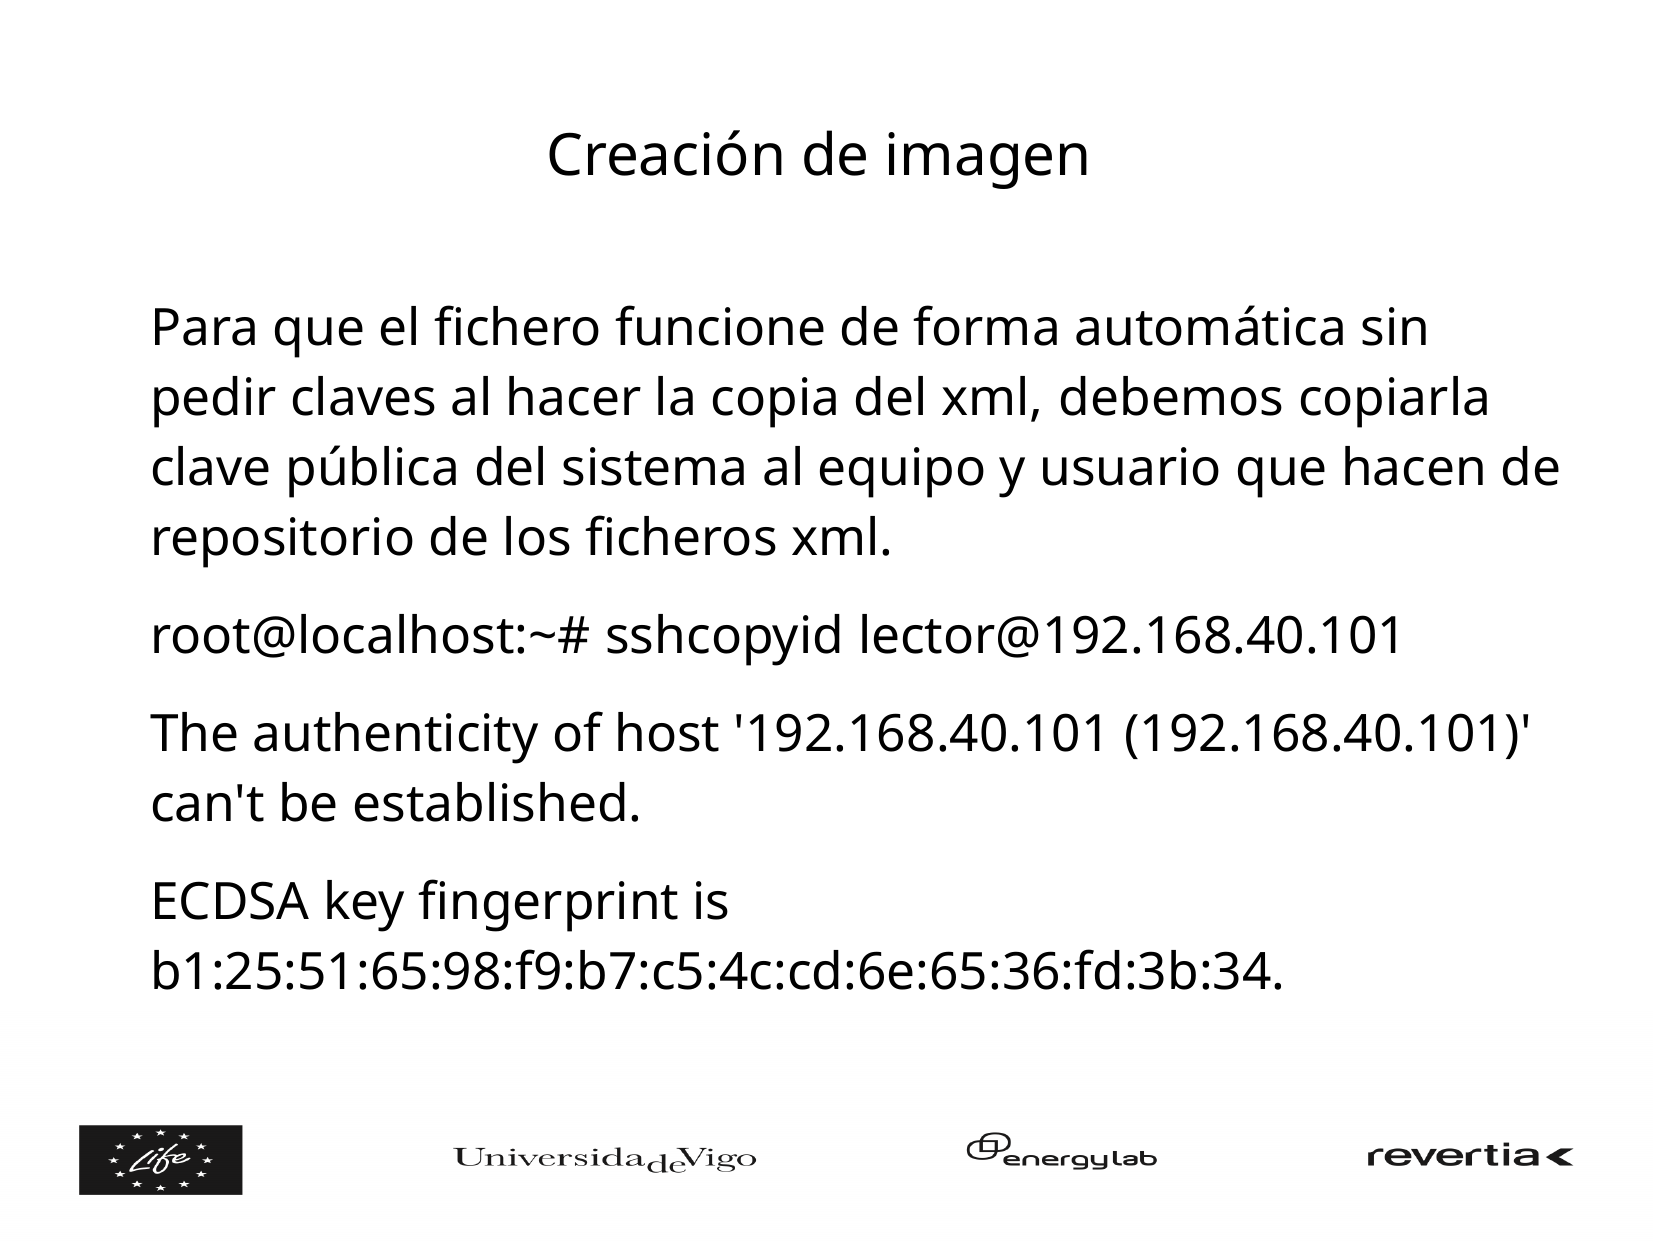

# Creación de imagen
Para que el fichero funcione de forma automática sin pedir claves al hacer la copia del xml, debemos copiarla clave pública del sistema al equipo y usuario que hacen de repositorio de los ficheros xml.
root@localhost:~# sshcopyid lector@192.168.40.101
The authenticity of host '192.168.40.101 (192.168.40.101)' can't be established.
ECDSA key fingerprint is b1:25:51:65:98:f9:b7:c5:4c:cd:6e:65:36:fd:3b:34.